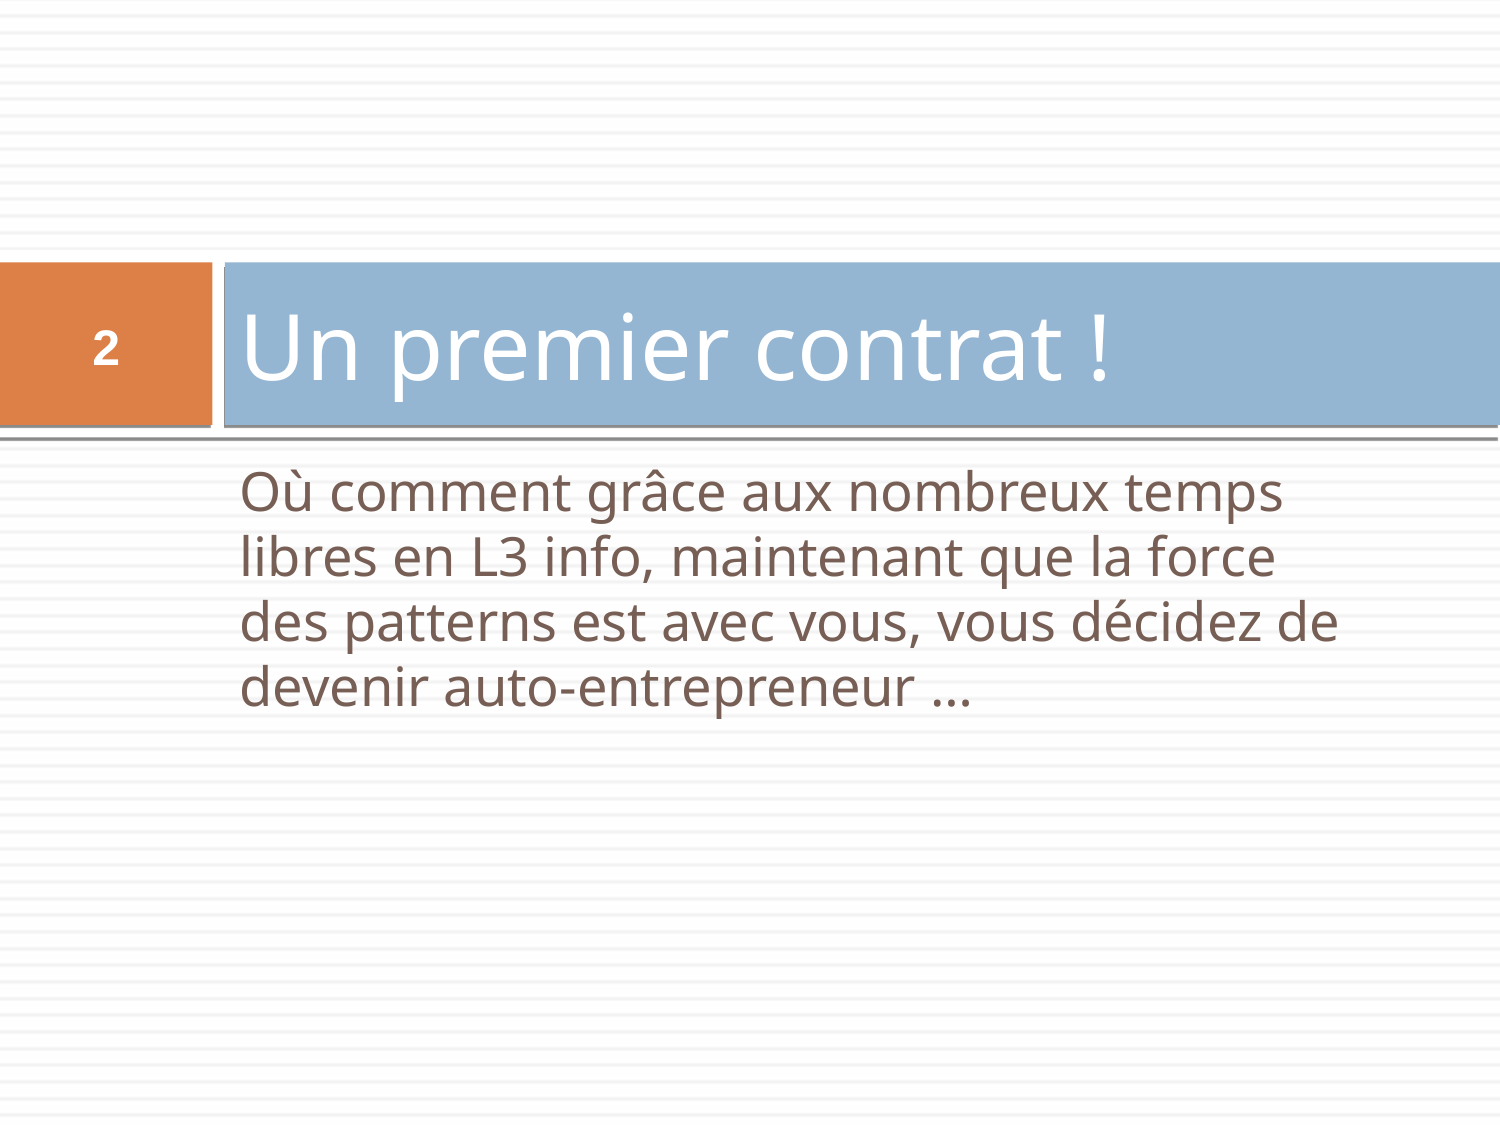

Un premier contrat !
# Où comment grâce aux nombreux temps libres en L3 info, maintenant que la force des patterns est avec vous, vous décidez de devenir auto-entrepreneur …